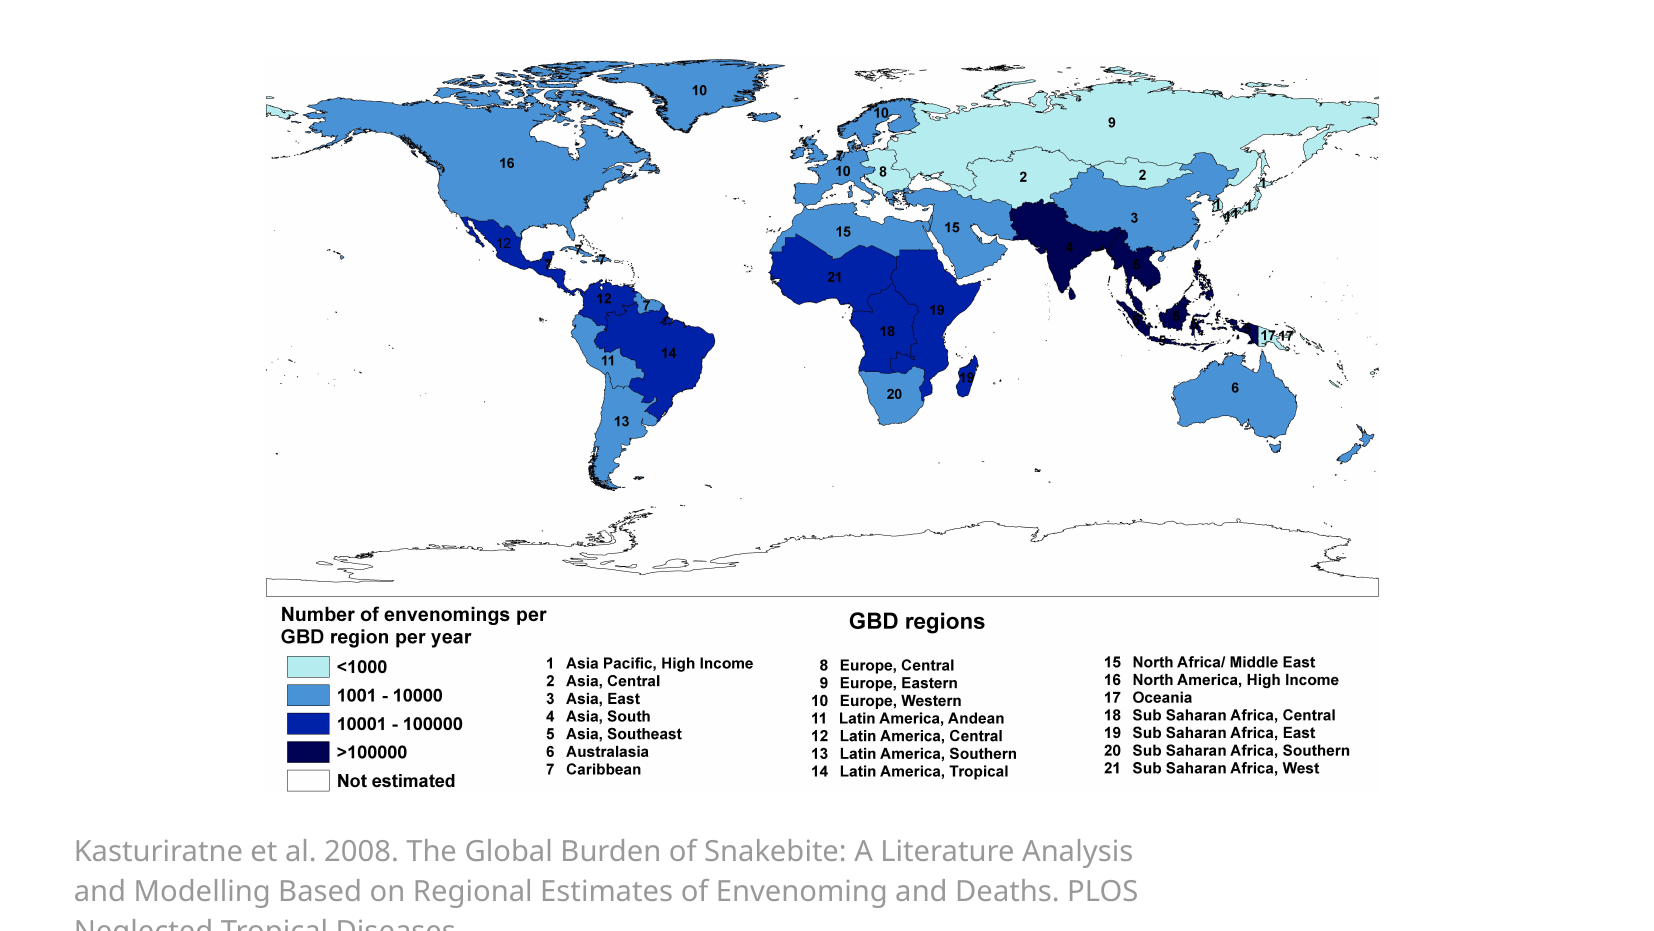

Kasturiratne et al. 2008. The Global Burden of Snakebite: A Literature Analysis and Modelling Based on Regional Estimates of Envenoming and Deaths. PLOS Neglected Tropical Diseases